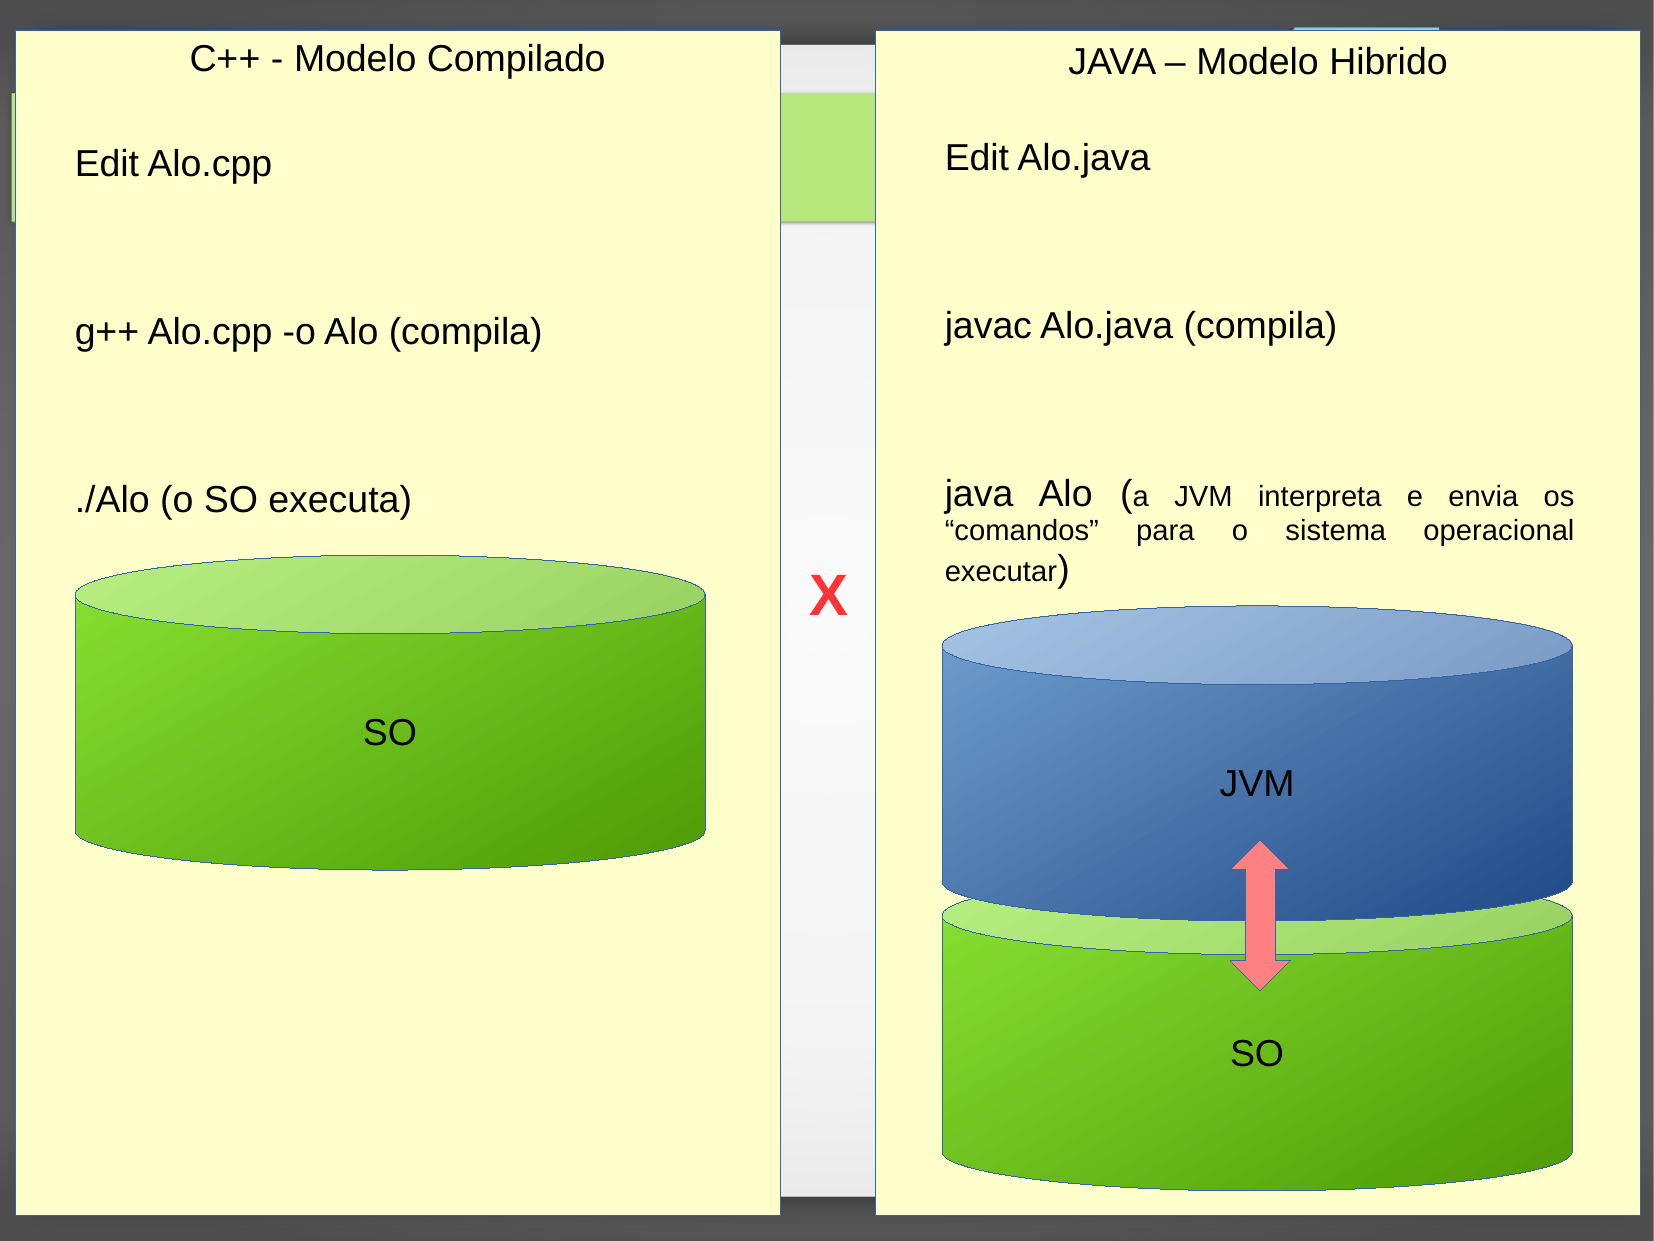

C++ - Modelo Compilado
JAVA – Modelo Hibrido
Edit Alo.java
javac Alo.java (compila)
java Alo (a JVM interpreta e envia os “comandos” para o sistema operacional executar)
Edit Alo.cpp
g++ Alo.cpp -o Alo (compila)
./Alo (o SO executa)
SO
X
JVM
SO